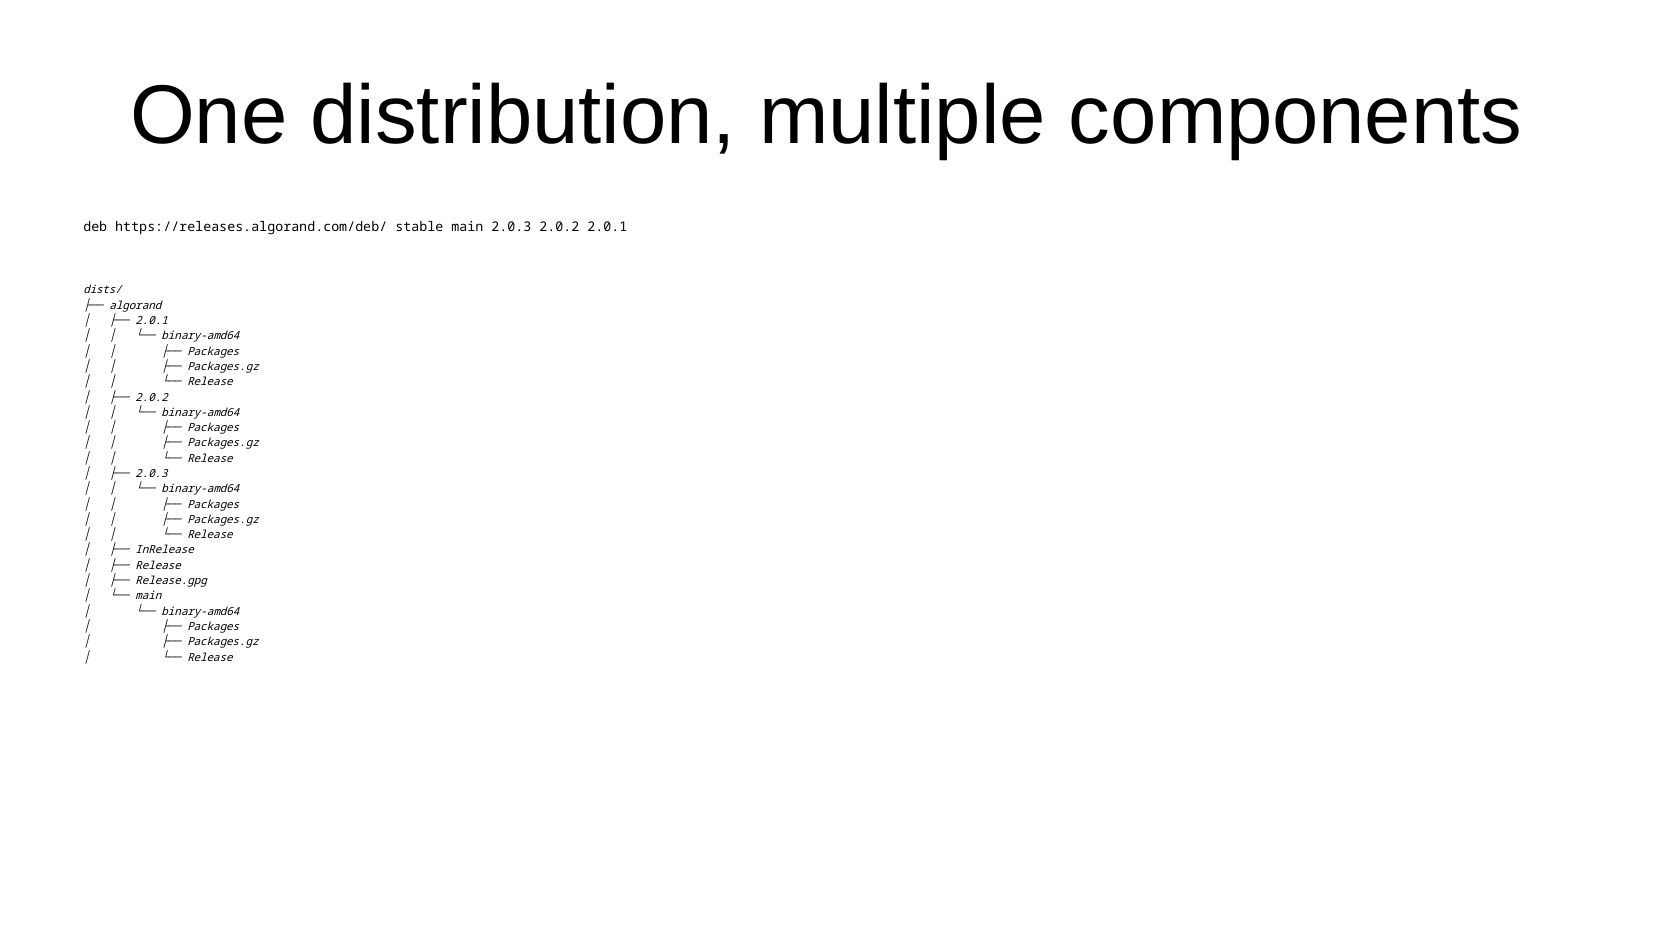

One distribution, multiple components
# deb https://releases.algorand.com/deb/ stable main 2.0.3 2.0.2 2.0.1
dists/
├── algorand
│   ├── 2.0.1
│   │   └── binary-amd64
│   │   ├── Packages
│   │   ├── Packages.gz
│   │   └── Release
│   ├── 2.0.2
│   │   └── binary-amd64
│   │   ├── Packages
│   │   ├── Packages.gz
│   │   └── Release
│   ├── 2.0.3
│   │   └── binary-amd64
│   │   ├── Packages
│   │   ├── Packages.gz
│   │   └── Release
│   ├── InRelease
│   ├── Release
│   ├── Release.gpg
│   └── main
│   └── binary-amd64
│   ├── Packages
│   ├── Packages.gz
│   └── Release
 |